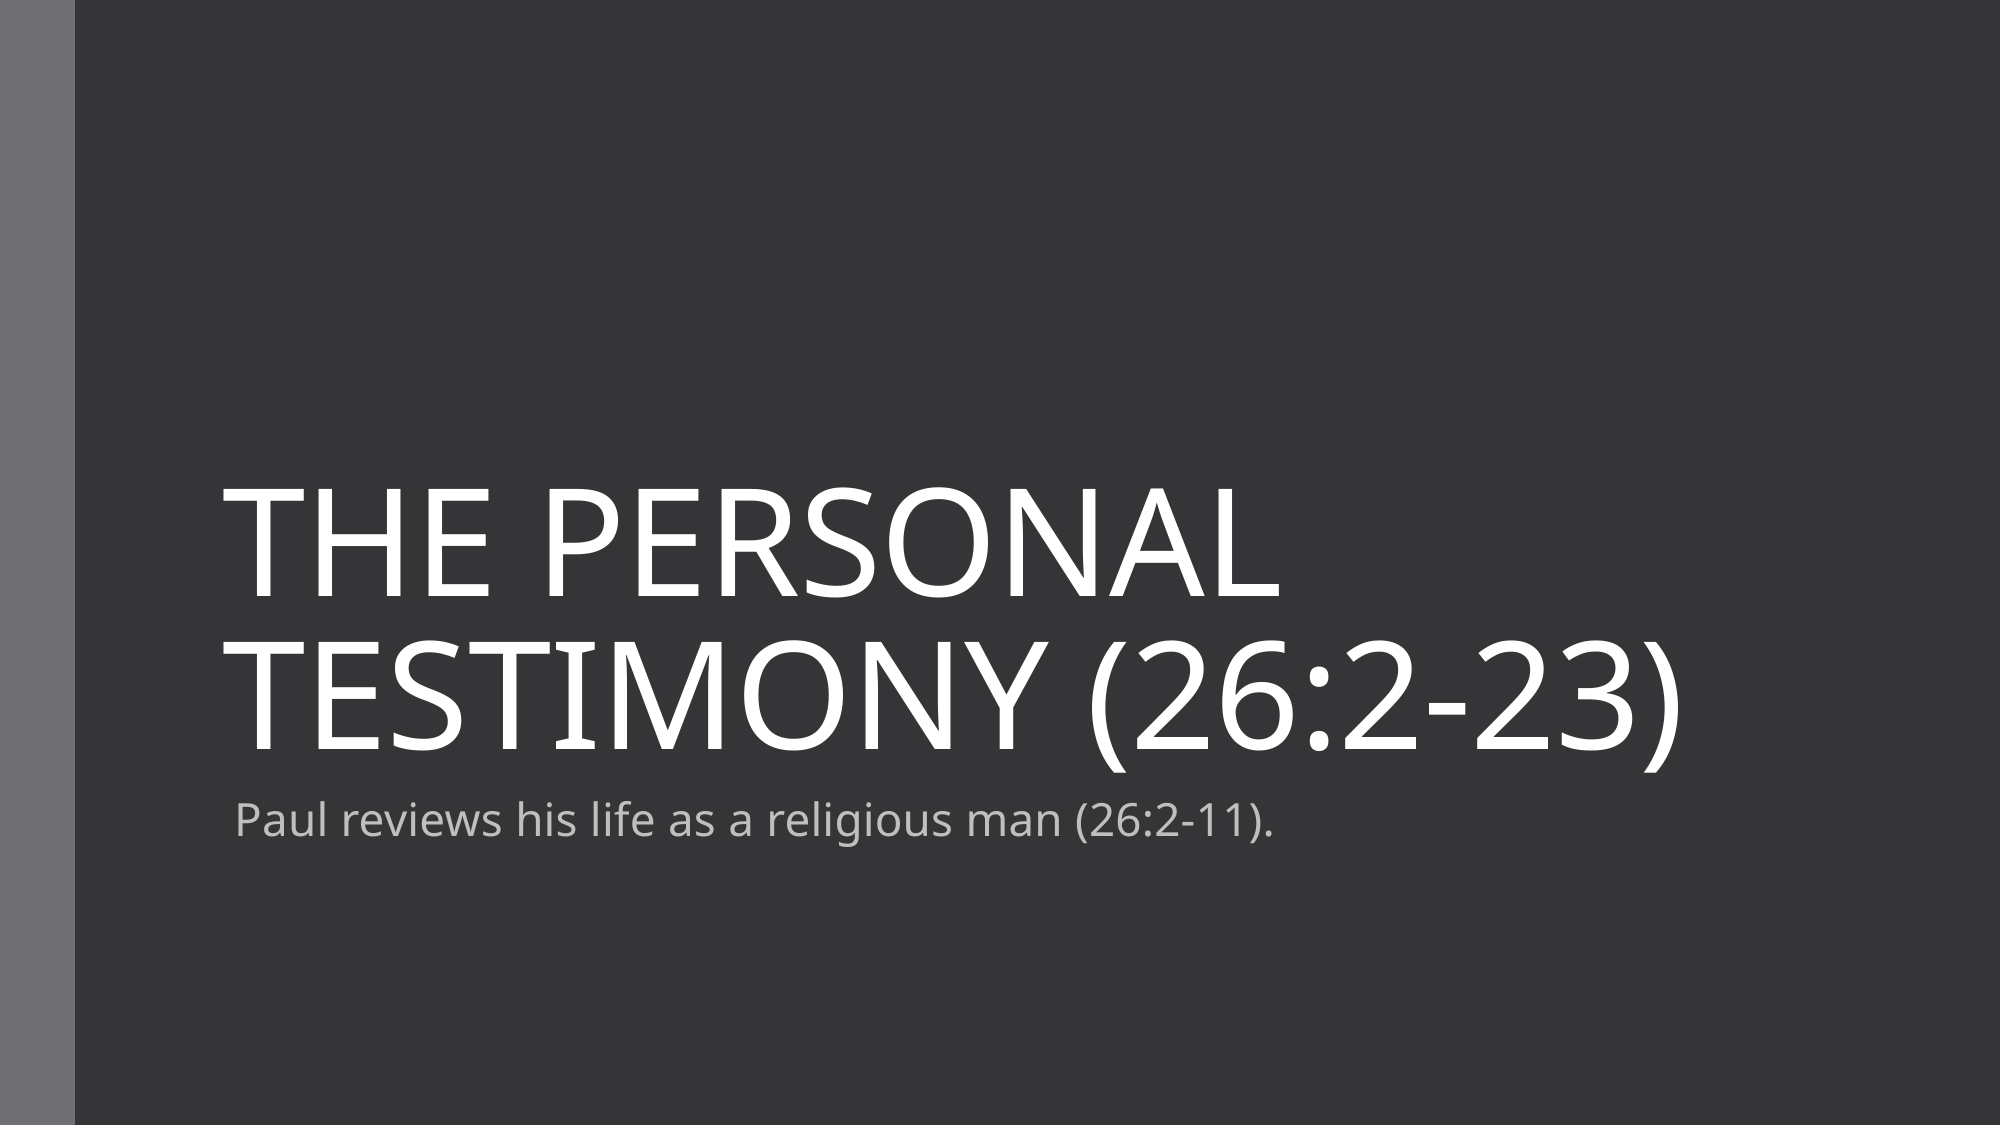

# THE PERSONAL TESTIMONY (26:2-23)
 Paul reviews his life as a religious man (26:2-11).